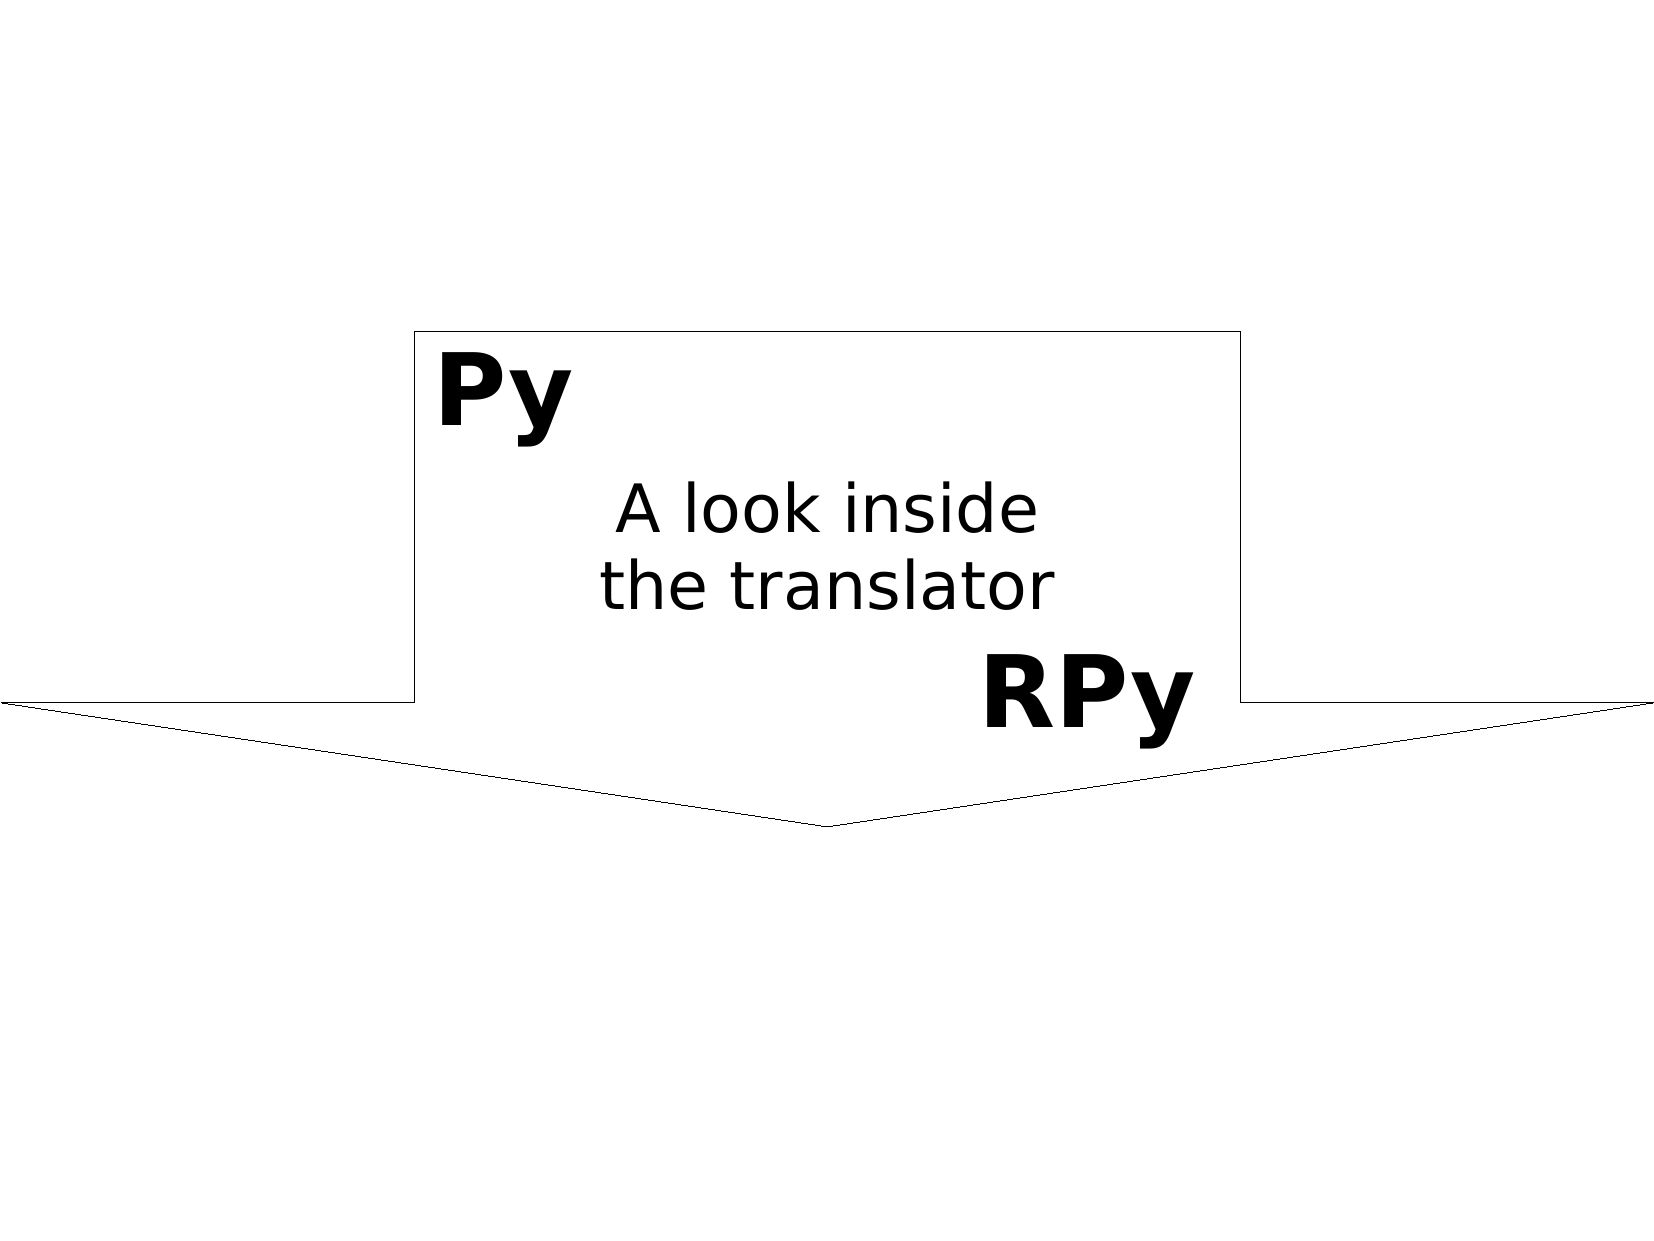

Py
A look inside
the translator
RPy